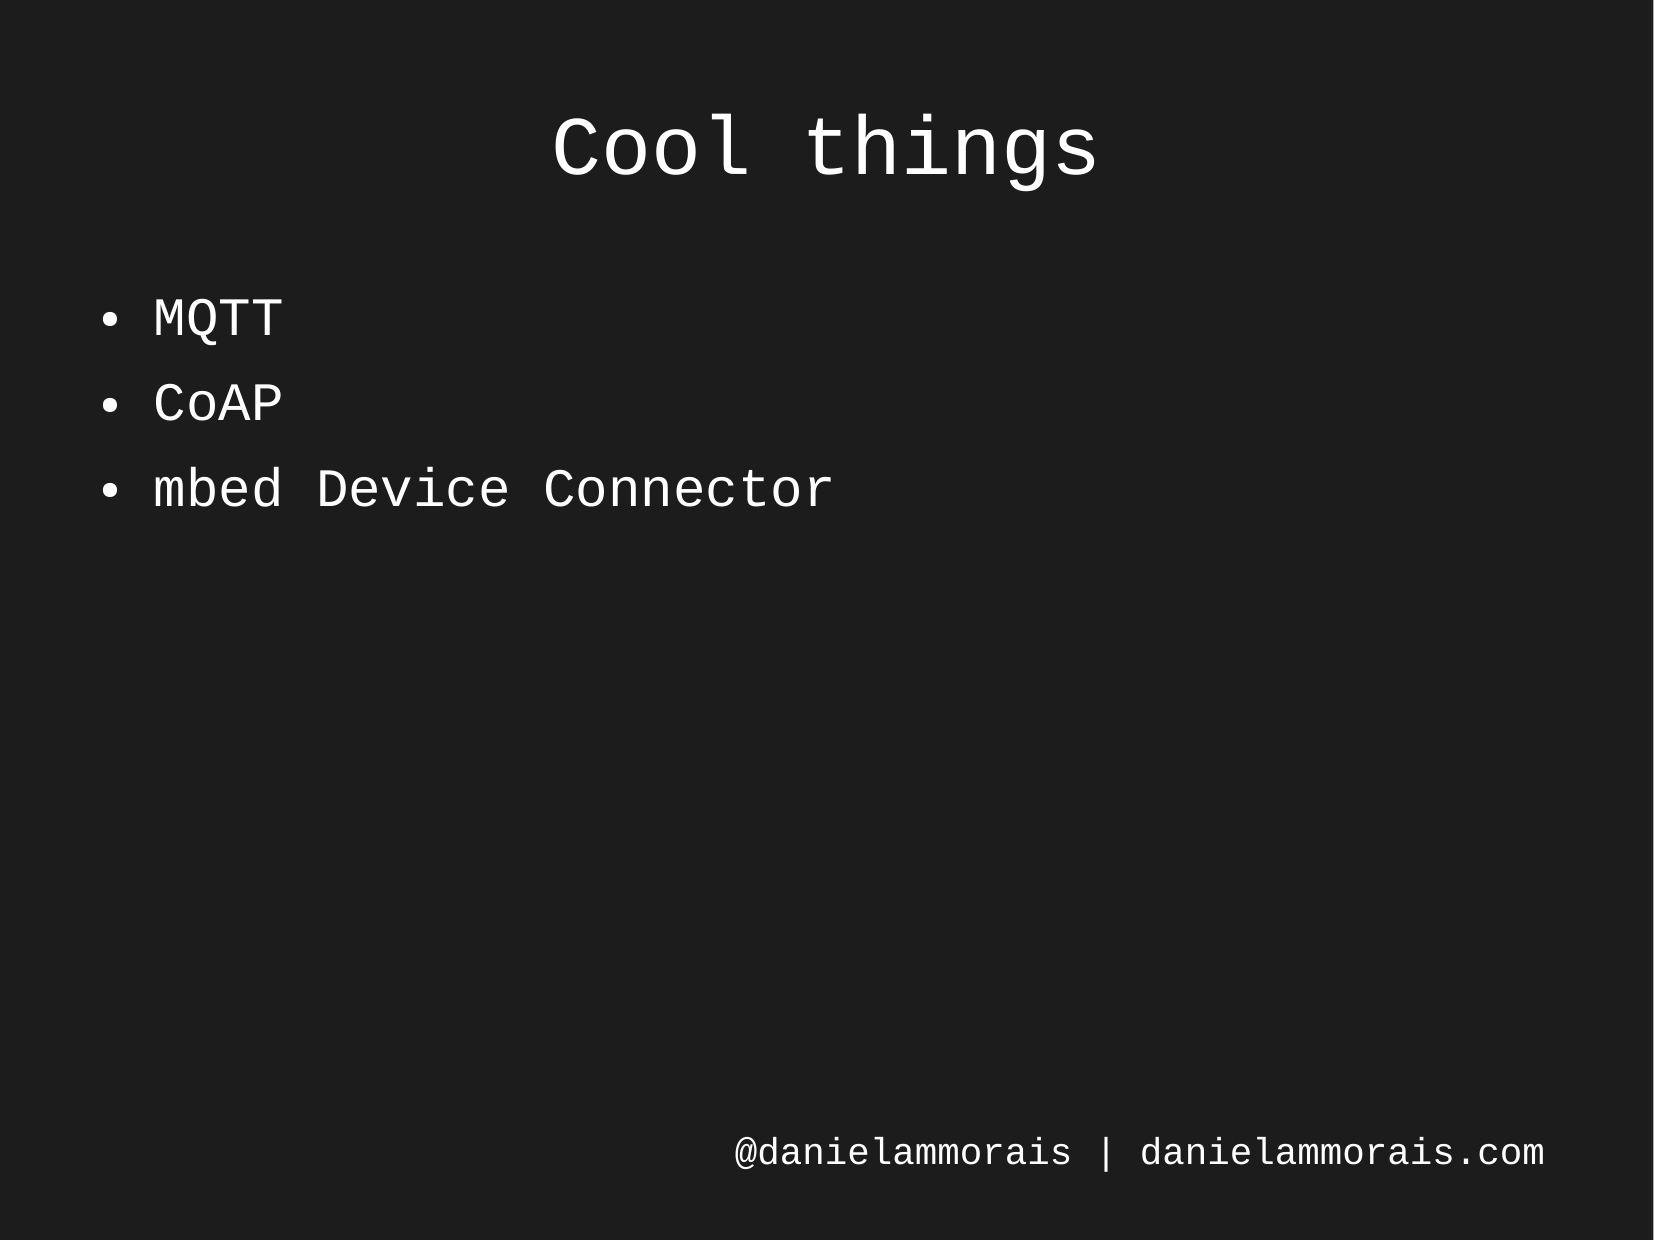

# Cool things
MQTT
CoAP
mbed Device Connector
@danielammorais | danielammorais.com